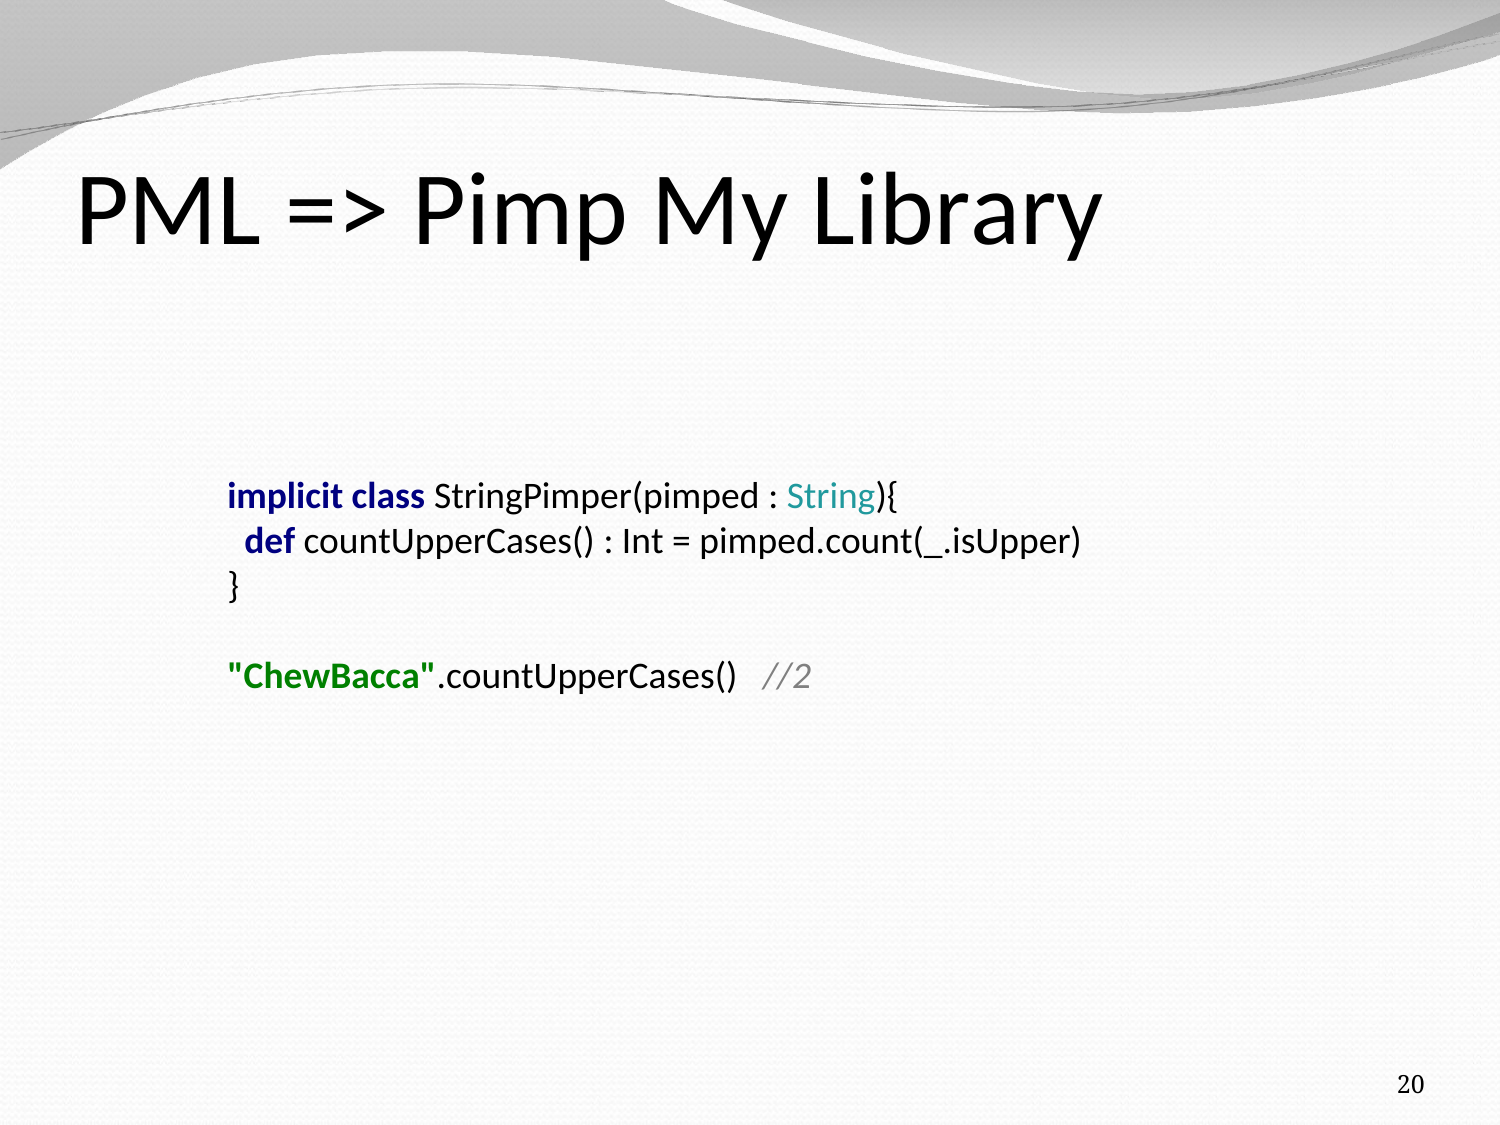

# PML => Pimp My Library
implicit class StringPimper(pimped : String){
 def countUpperCases() : Int = pimped.count(_.isUpper)
}
"ChewBacca".countUpperCases() //2